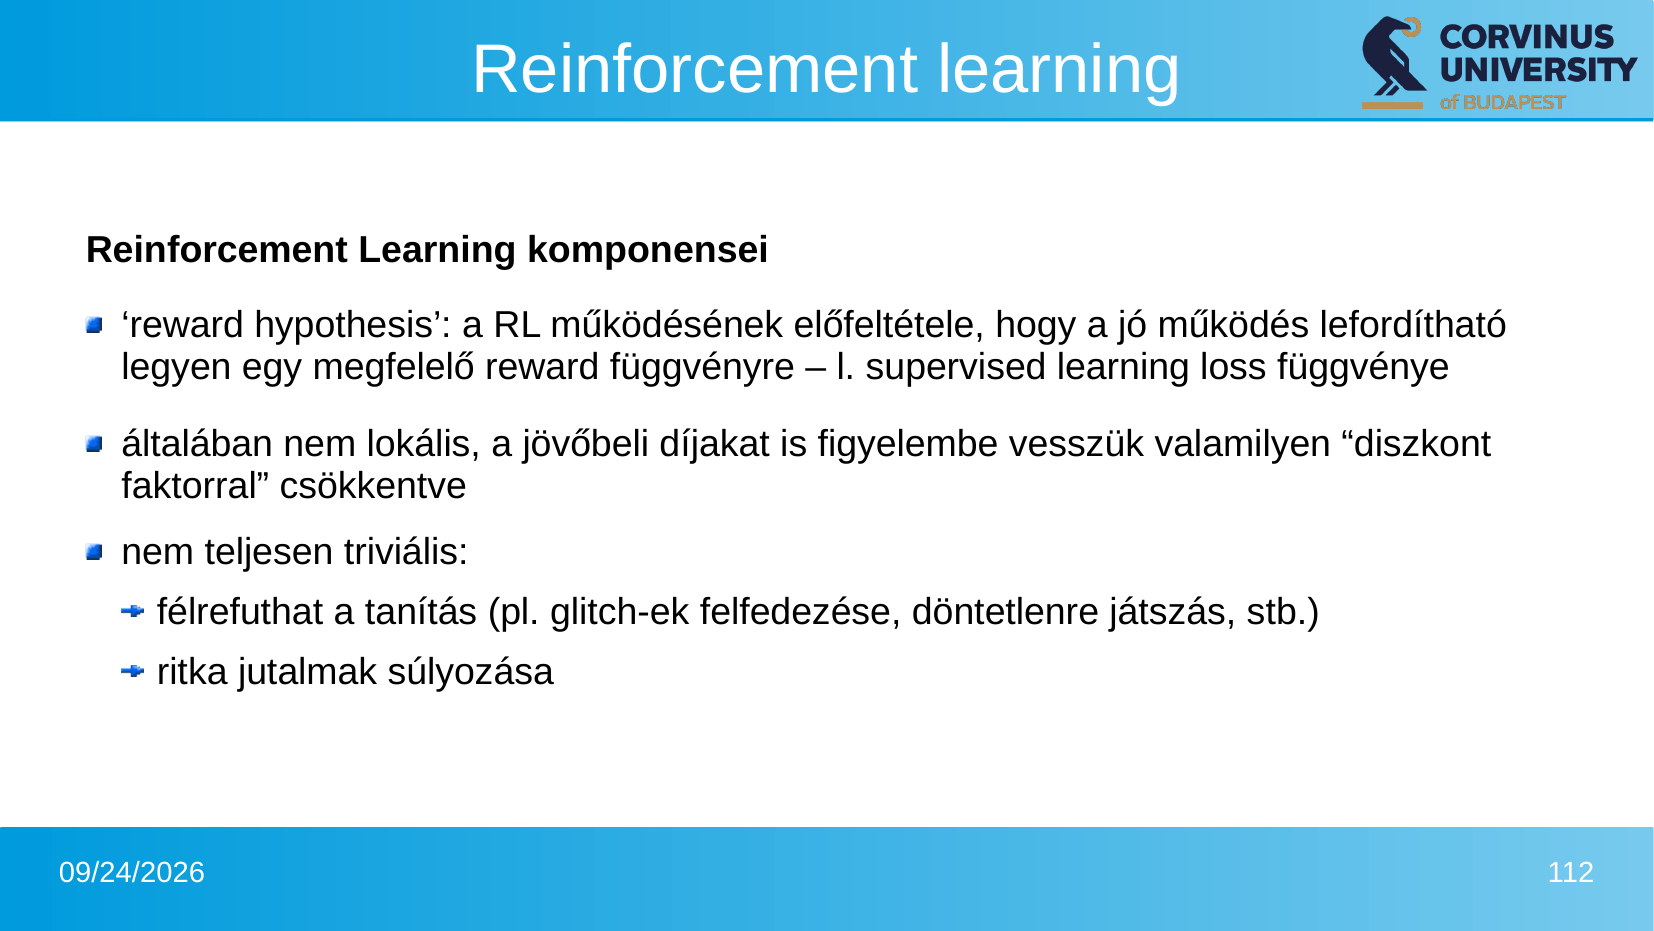

# Reinforcement learning
Reinforcement Learning komponensei
‘reward hypothesis’: a RL működésének előfeltétele, hogy a jó működés lefordítható legyen egy megfelelő reward függvényre – l. supervised learning loss függvénye
általában nem lokális, a jövőbeli díjakat is figyelembe vesszük valamilyen “diszkont faktorral” csökkentve
nem teljesen triviális:
félrefuthat a tanítás (pl. glitch-ek felfedezése, döntetlenre játszás, stb.)
ritka jutalmak súlyozása
112